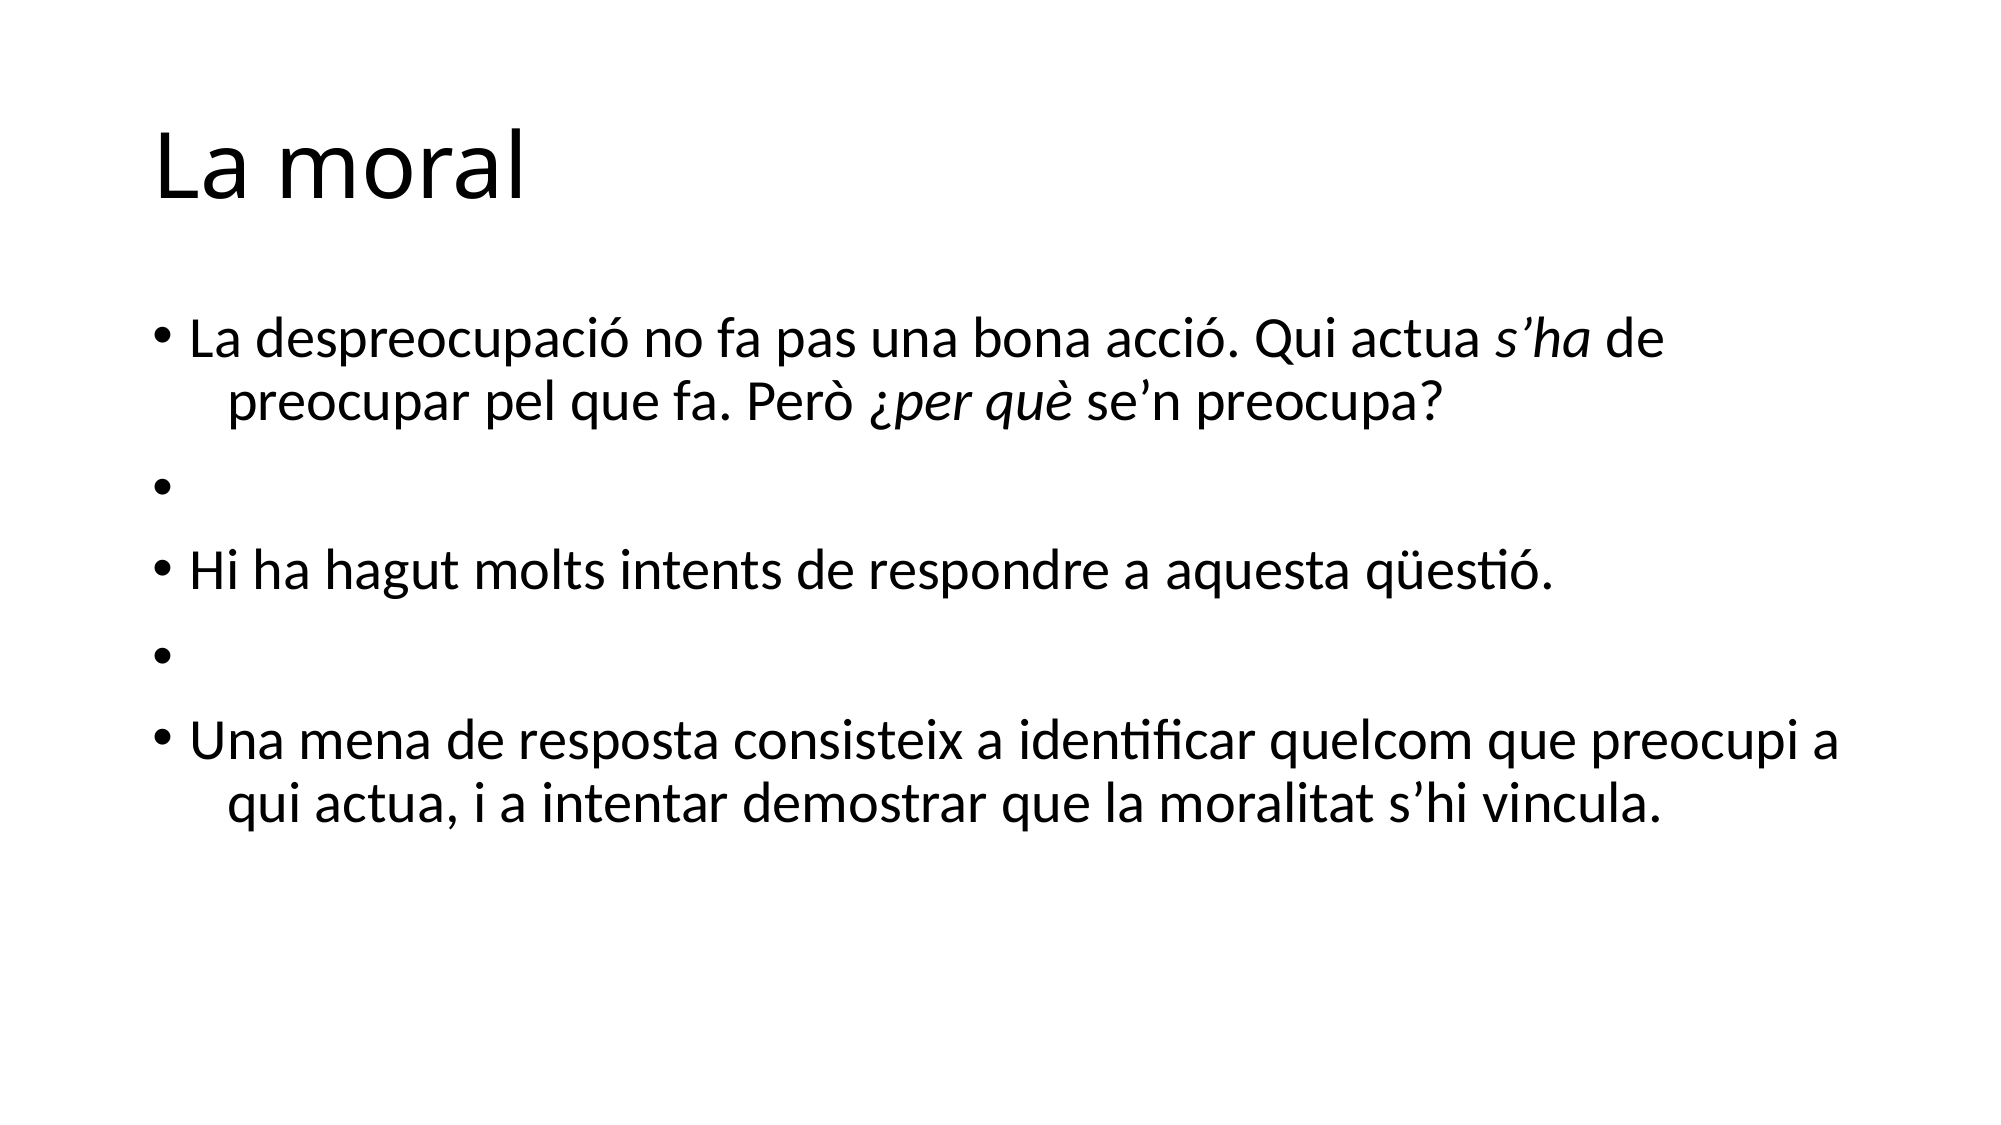

# La moral
La despreocupació no fa pas una bona acció. Qui actua s’ha de preocupar pel que fa. Però ¿per què se’n preocupa?
Hi ha hagut molts intents de respondre a aquesta qüestió.
Una mena de resposta consisteix a identificar quelcom que preocupi a qui actua, i a intentar demostrar que la moralitat s’hi vincula.